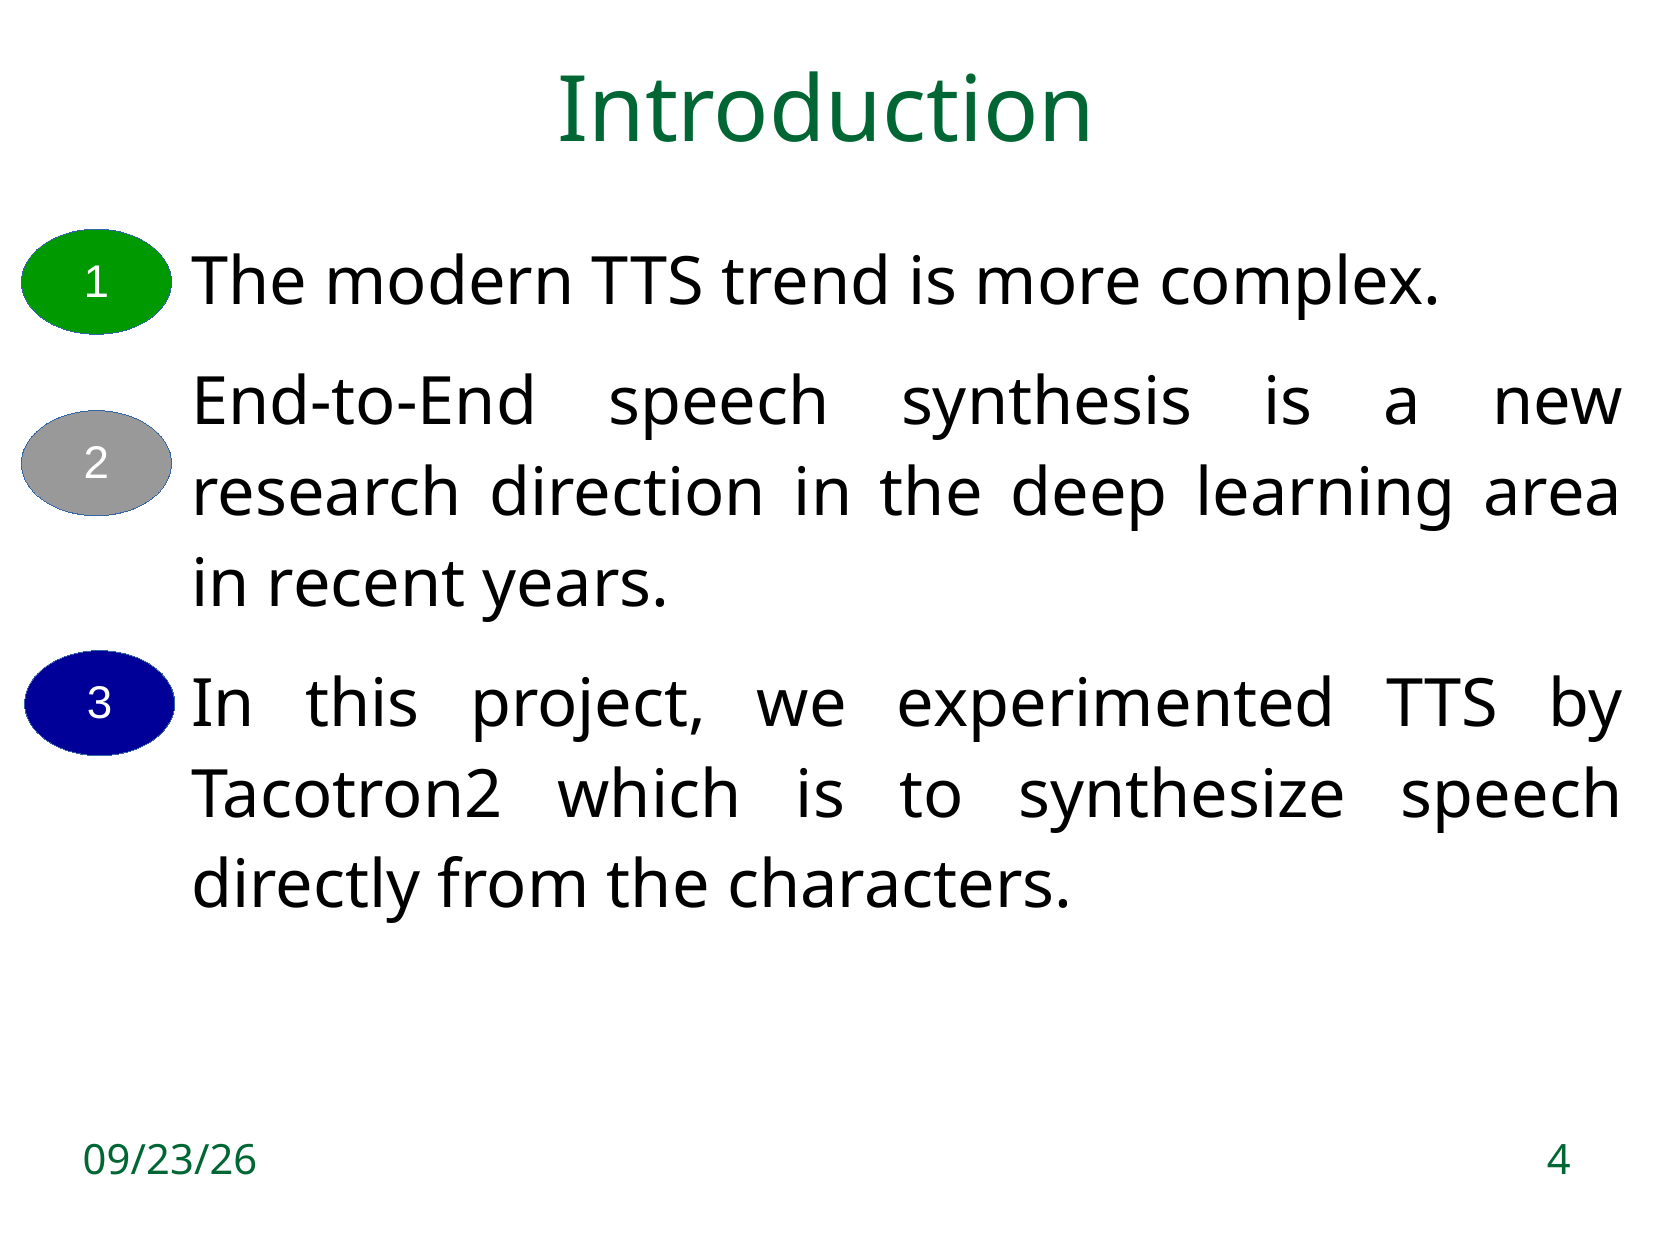

# Introduction
1
The modern TTS trend is more complex.
End-to-End speech synthesis is a new research direction in the deep learning area in recent years.
In this project, we experimented TTS by Tacotron2 which is to synthesize speech directly from the characters.
2
3
4